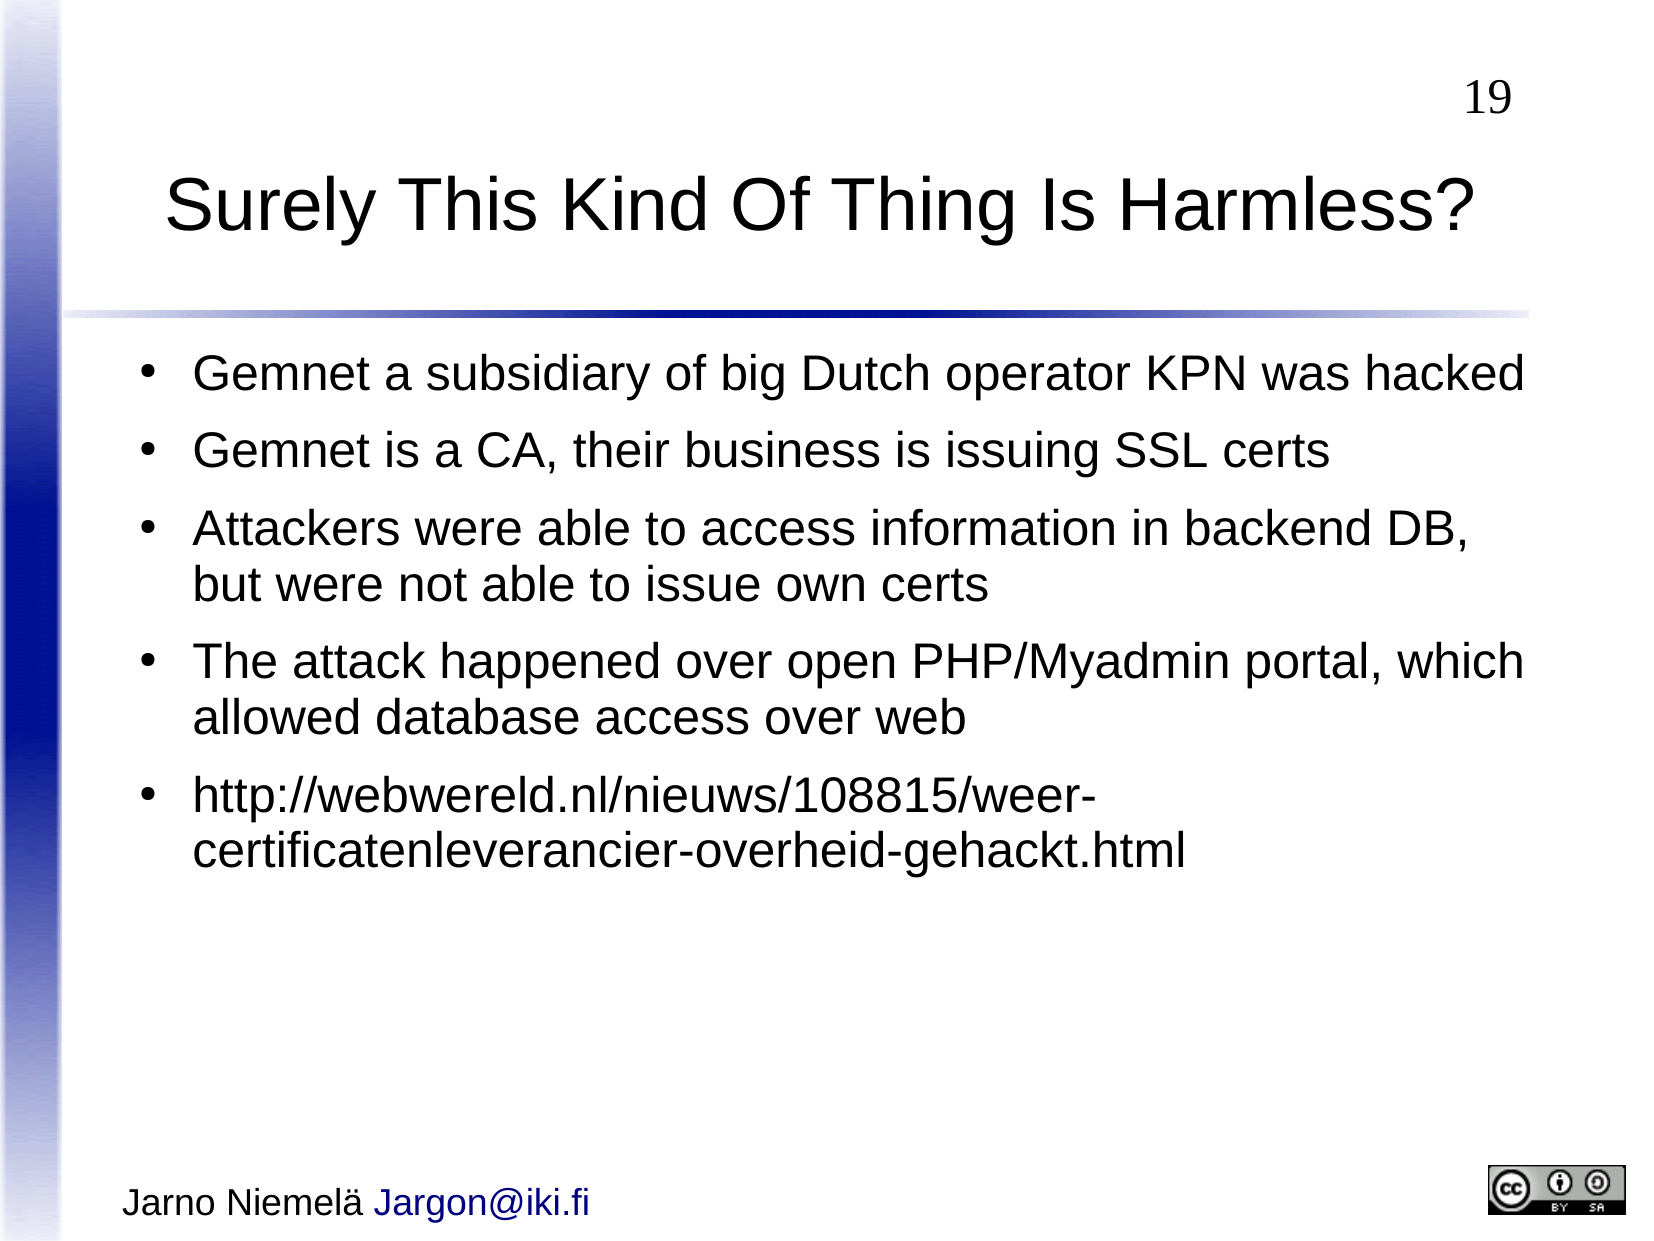

# Surely This Kind Of Thing Is Harmless?
Gemnet a subsidiary of big Dutch operator KPN was hacked
Gemnet is a CA, their business is issuing SSL certs
Attackers were able to access information in backend DB,
but were not able to issue own certs
The attack happened over open PHP/Myadmin portal, which allowed database access over web
http://webwereld.nl/nieuws/108815/weer-certificatenleverancier-overheid-gehackt.html